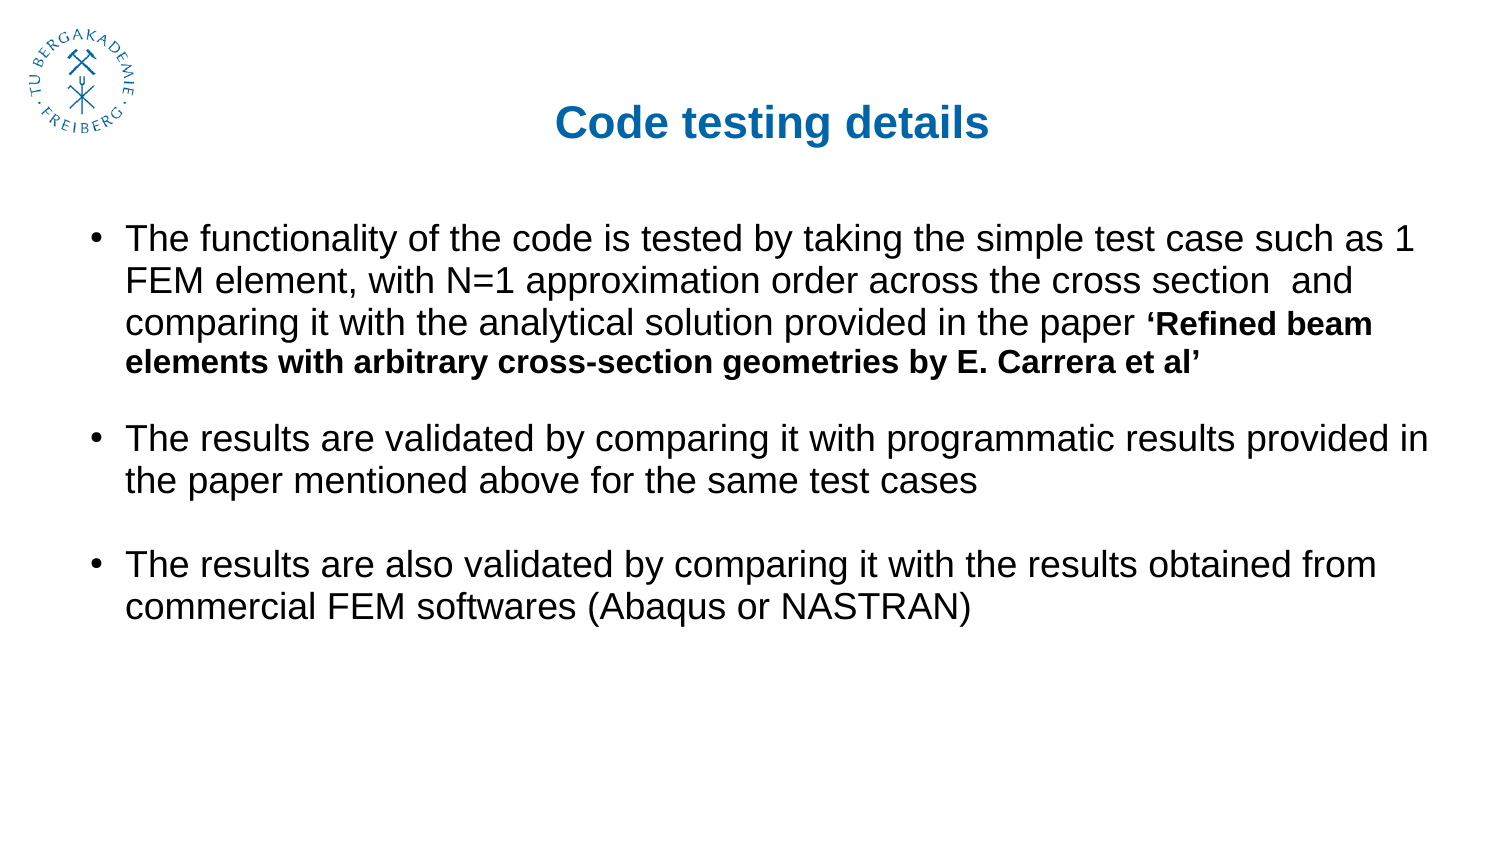

Code testing details
The functionality of the code is tested by taking the simple test case such as 1 FEM element, with N=1 approximation order across the cross section and comparing it with the analytical solution provided in the paper ‘Refined beam elements with arbitrary cross-section geometries by E. Carrera et al’
The results are validated by comparing it with programmatic results provided in the paper mentioned above for the same test cases
The results are also validated by comparing it with the results obtained from commercial FEM softwares (Abaqus or NASTRAN)